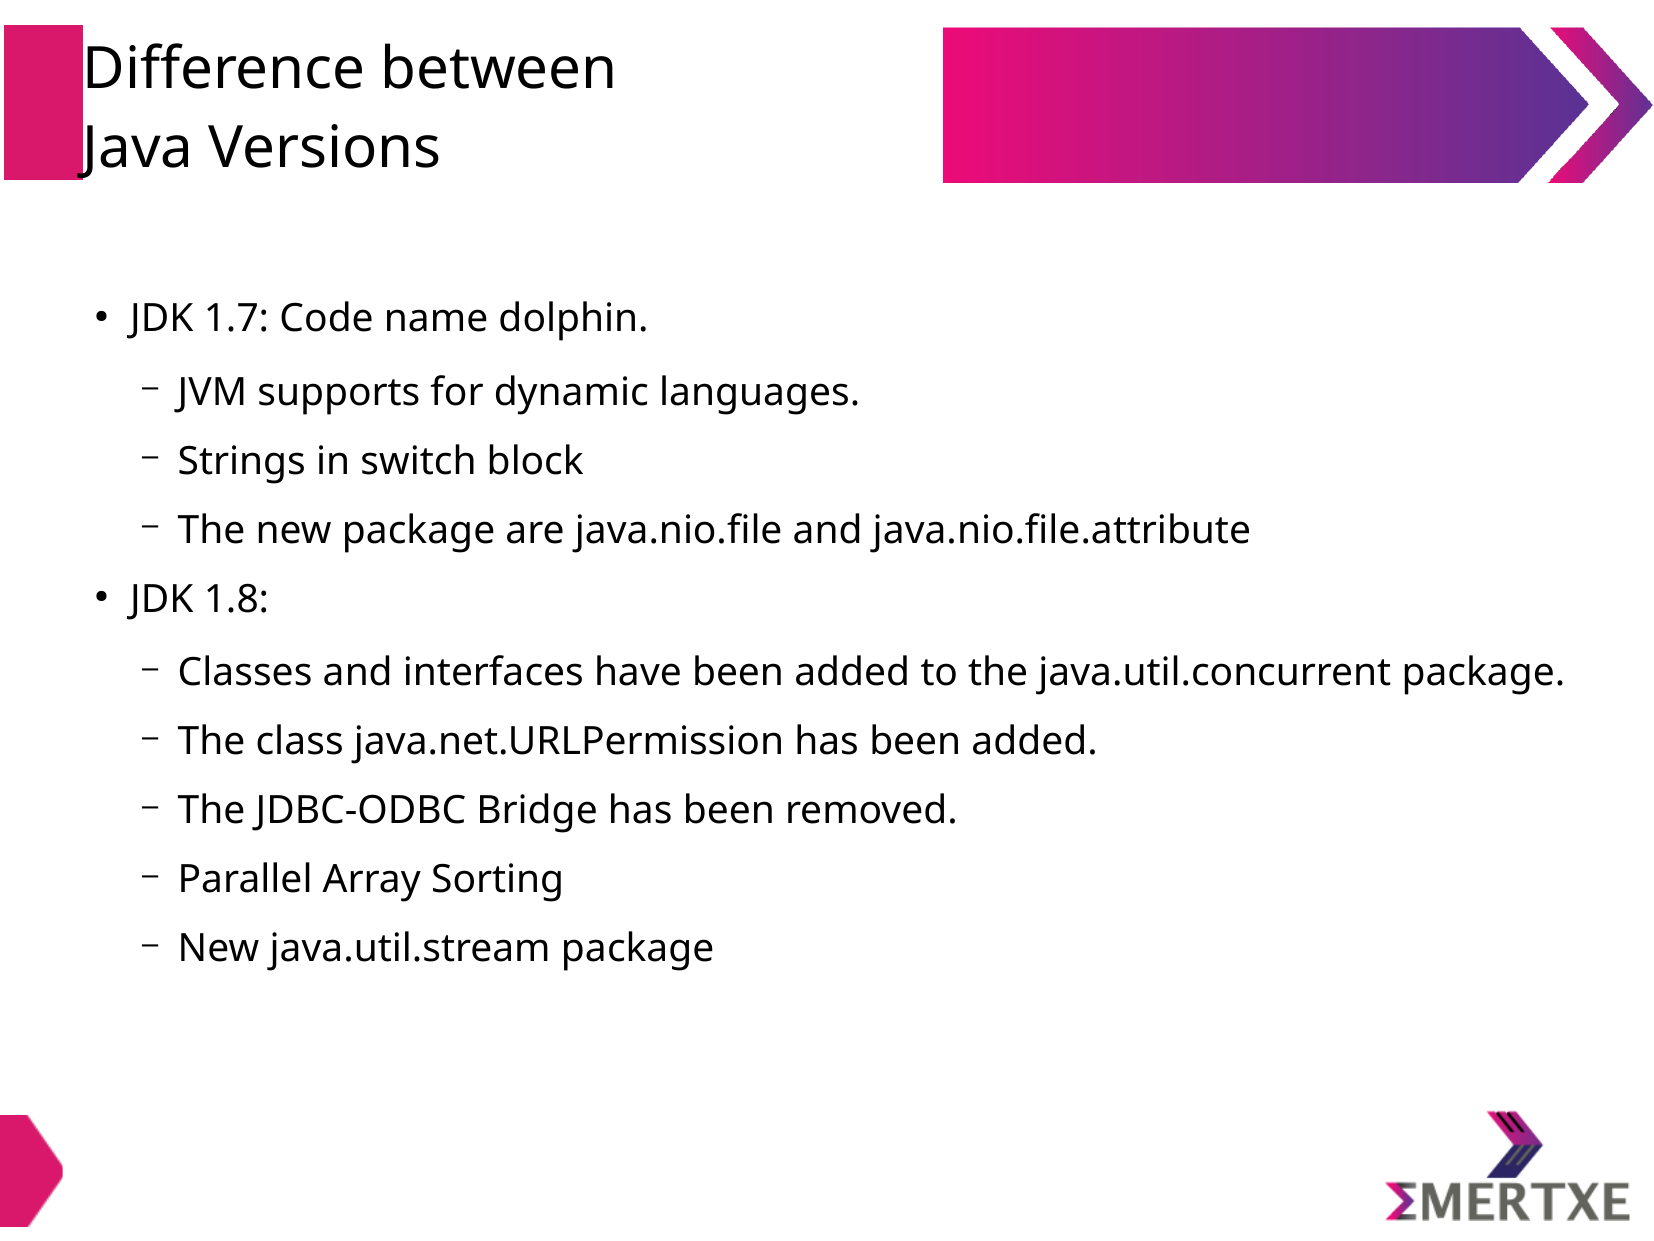

# Difference between Java Versions
JDK 1.7: Code name dolphin.
JVM supports for dynamic languages.
Strings in switch block
The new package are java.nio.file and java.nio.file.attribute
JDK 1.8:
Classes and interfaces have been added to the java.util.concurrent package.
The class java.net.URLPermission has been added.
The JDBC-ODBC Bridge has been removed.
Parallel Array Sorting
New java.util.stream package